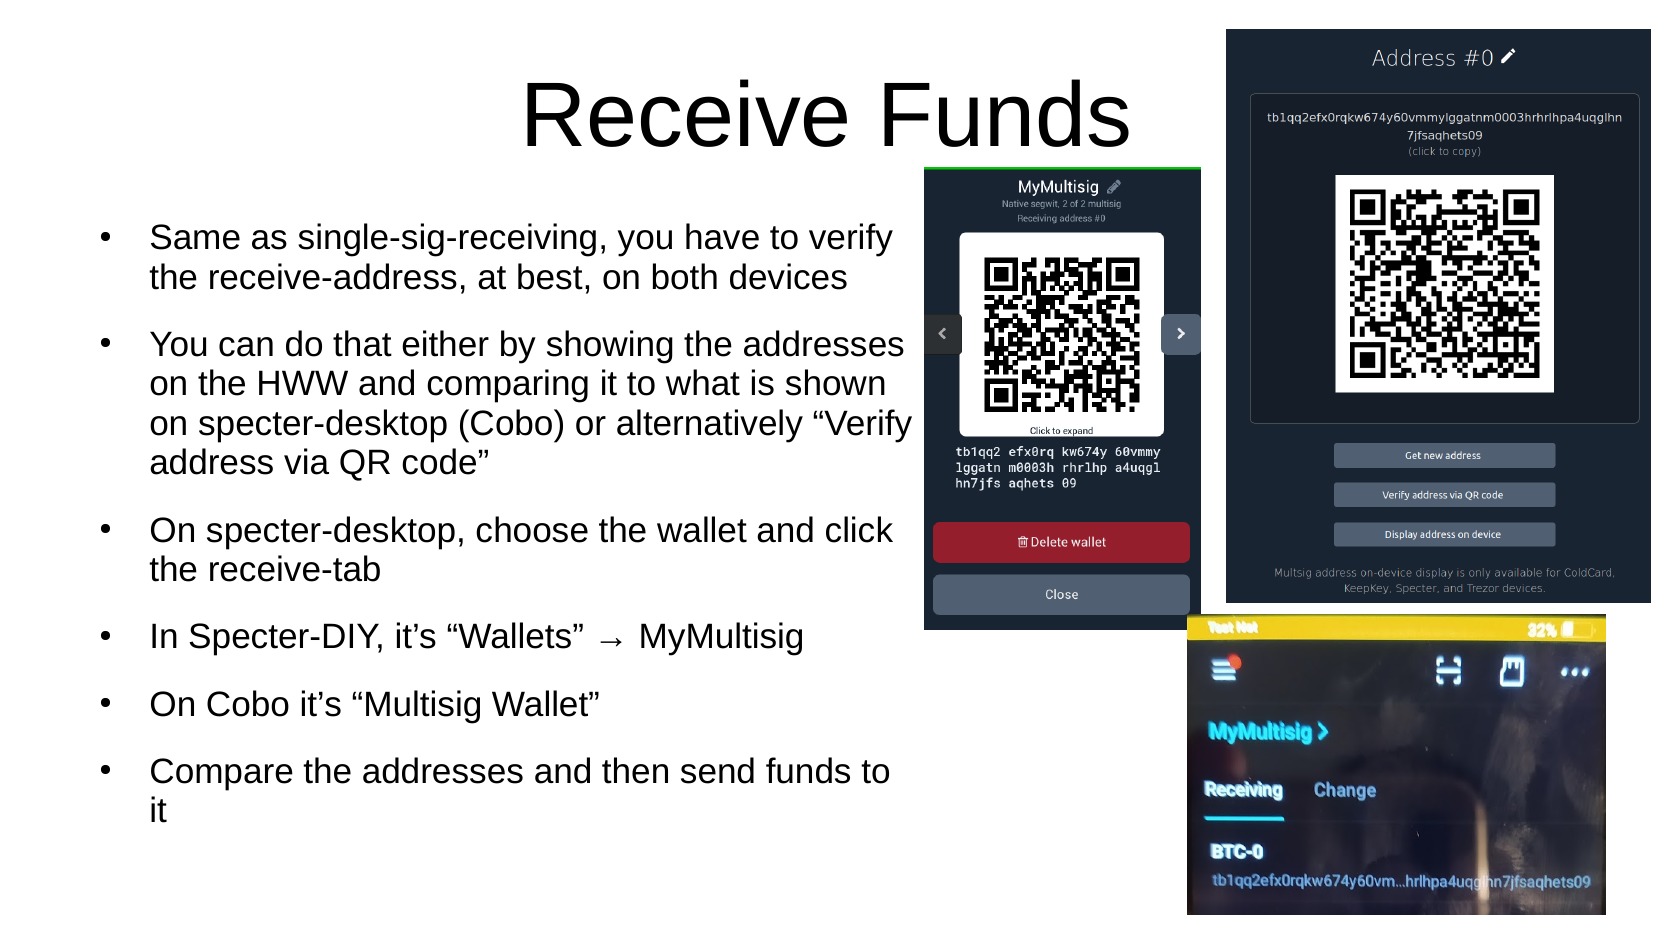

# Receive Funds
Same as single-sig-receiving, you have to verify the receive-address, at best, on both devices
You can do that either by showing the addresses on the HWW and comparing it to what is shown on specter-desktop (Cobo) or alternatively “Verify address via QR code”
On specter-desktop, choose the wallet and click the receive-tab
In Specter-DIY, it’s “Wallets” → MyMultisig
On Cobo it’s “Multisig Wallet”
Compare the addresses and then send funds to it